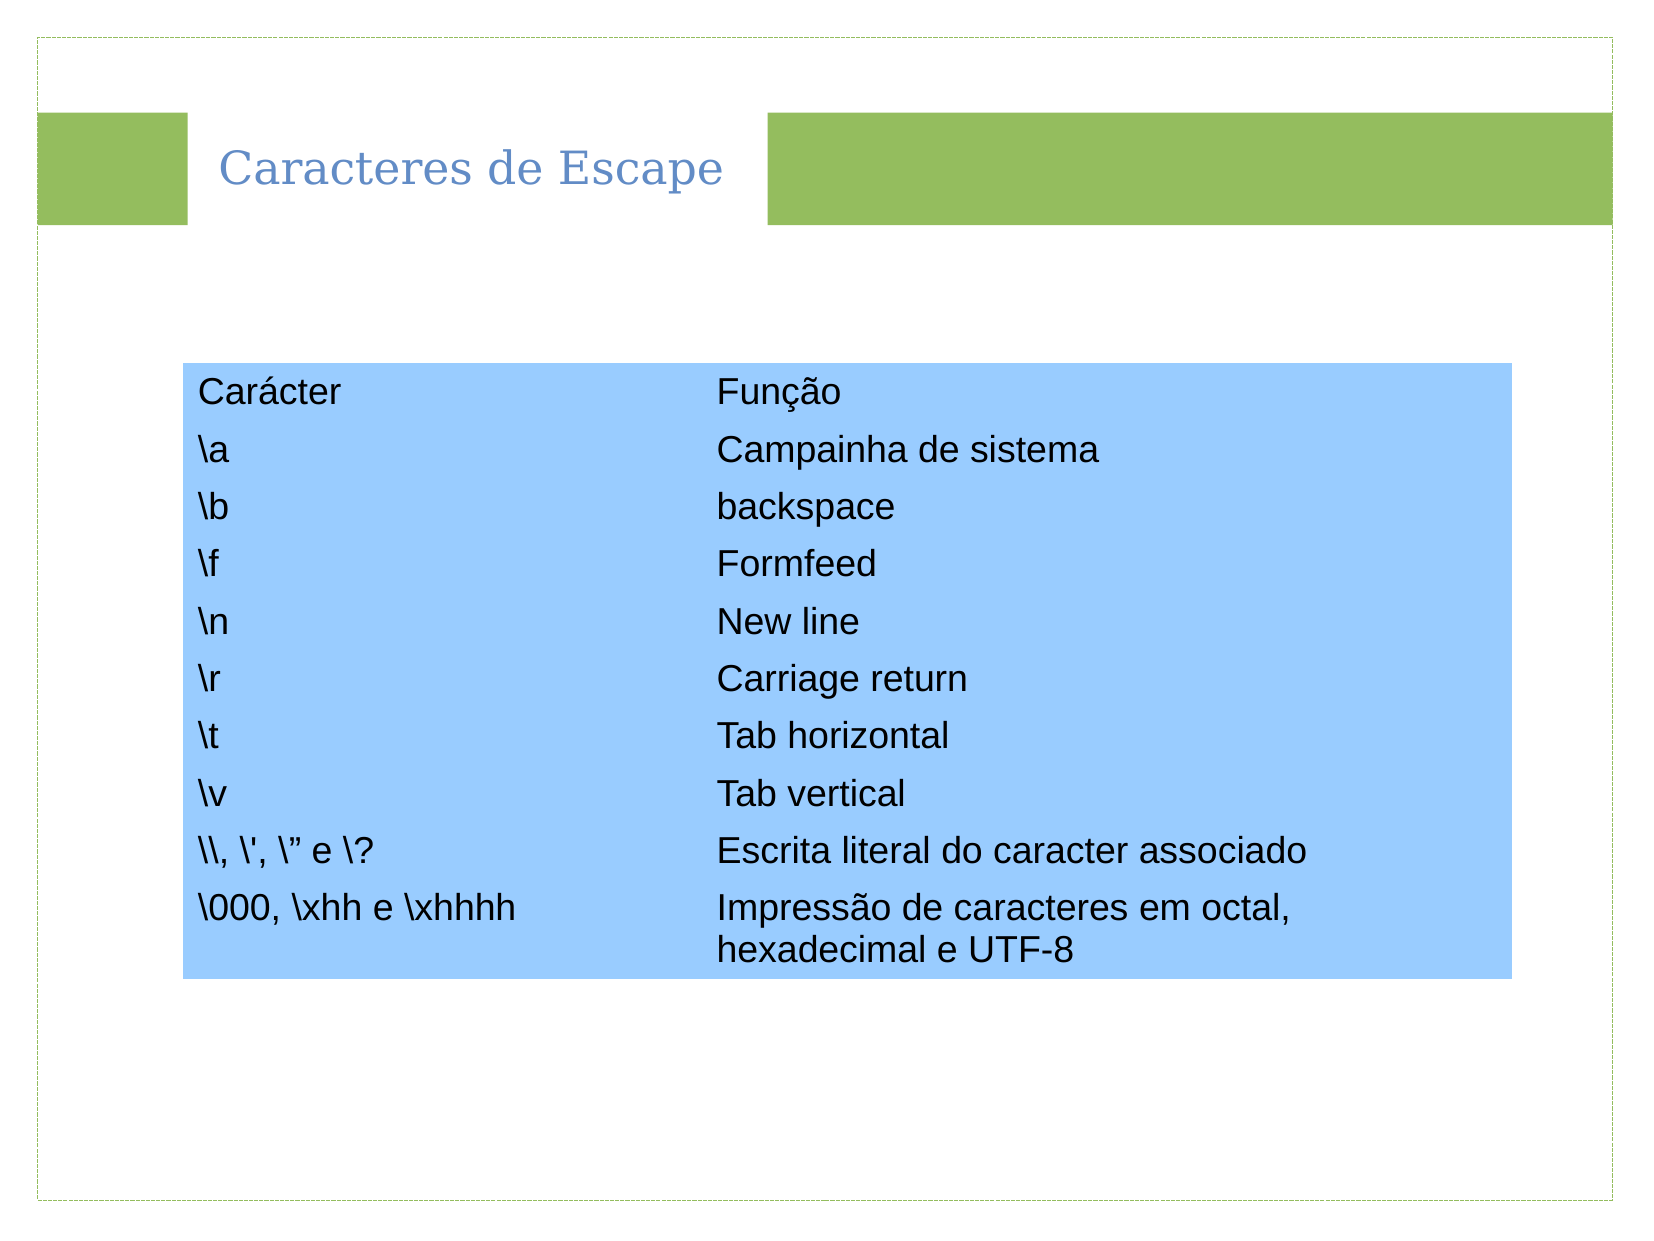

Caracteres de Escape
| Carácter | Função |
| --- | --- |
| \a | Campainha de sistema |
| \b | backspace |
| \f | Formfeed |
| \n | New line |
| \r | Carriage return |
| \t | Tab horizontal |
| \v | Tab vertical |
| \\, \', \” e \? | Escrita literal do caracter associado |
| \000, \xhh e \xhhhh | Impressão de caracteres em octal, hexadecimal e UTF-8 |